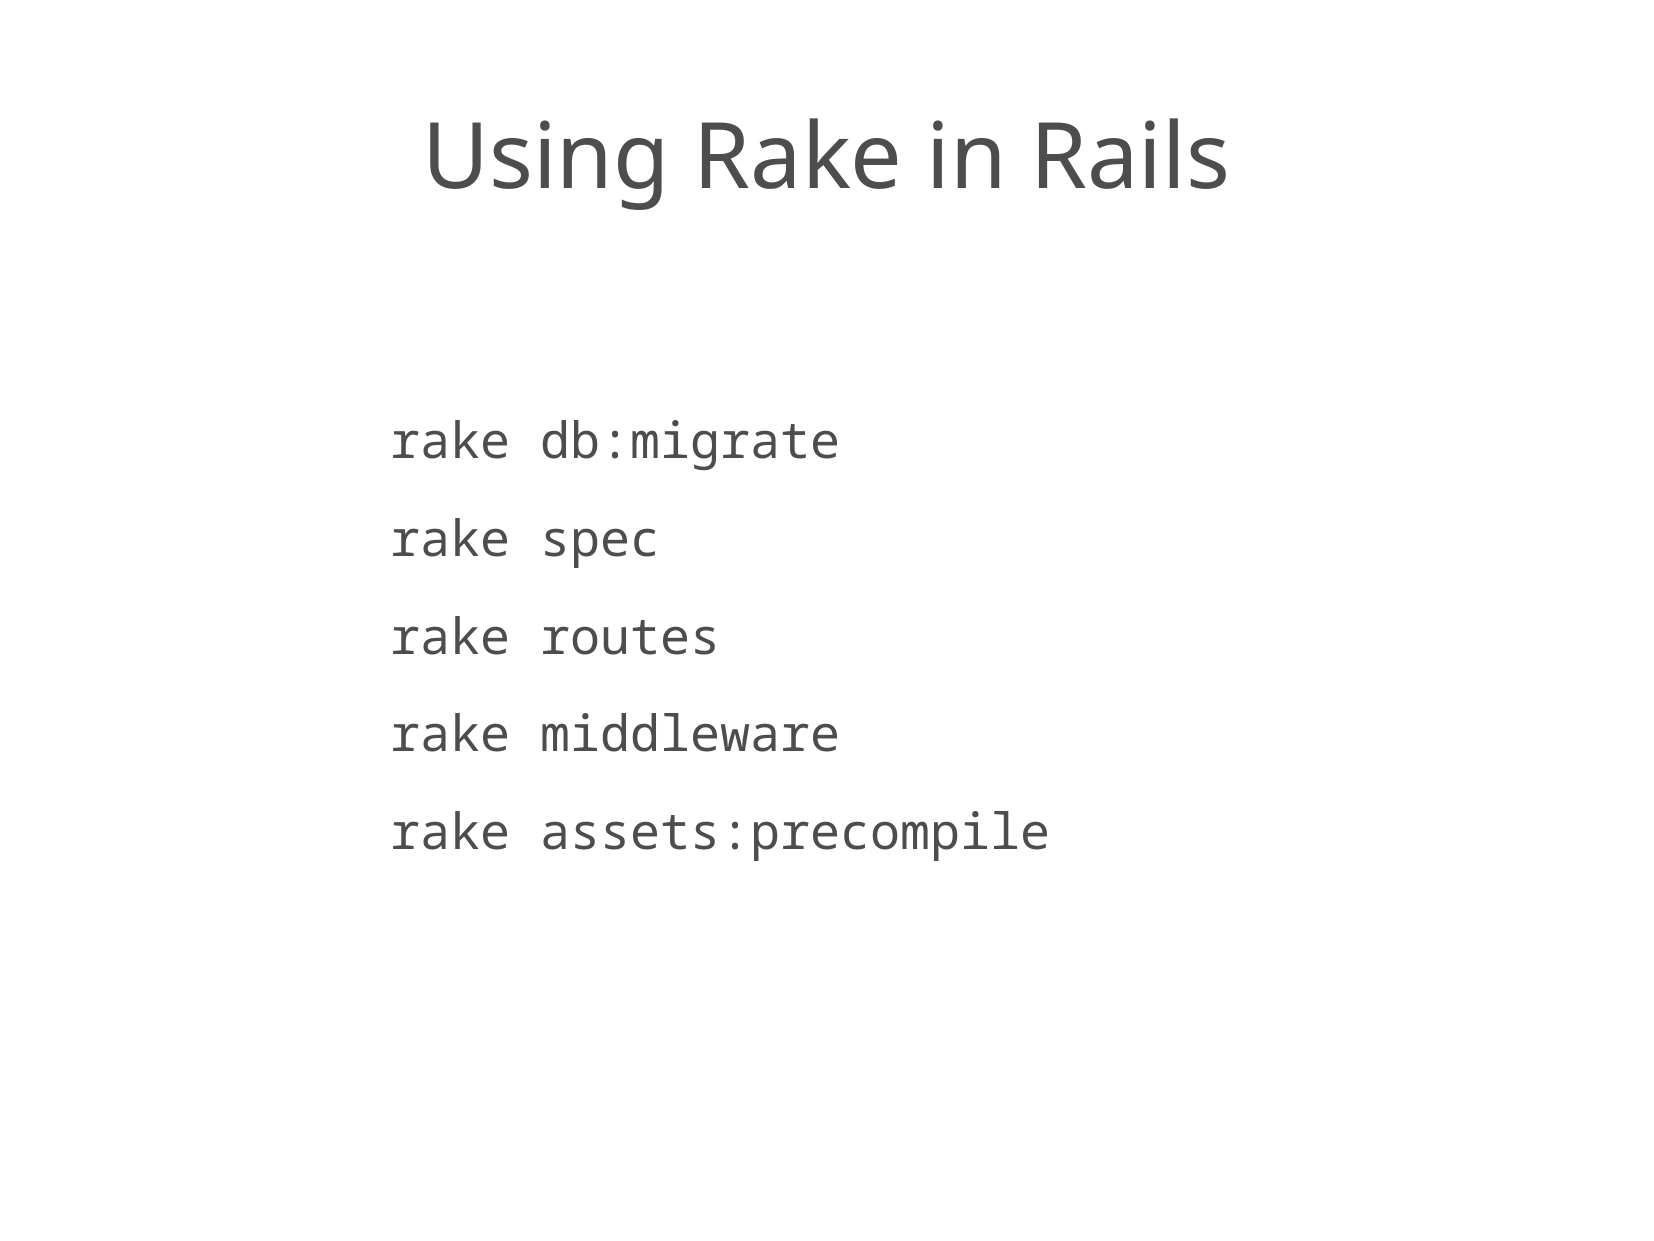

# Using Rake in Rails
rake db:migrate
rake spec
rake routes
rake middleware
rake assets:precompile